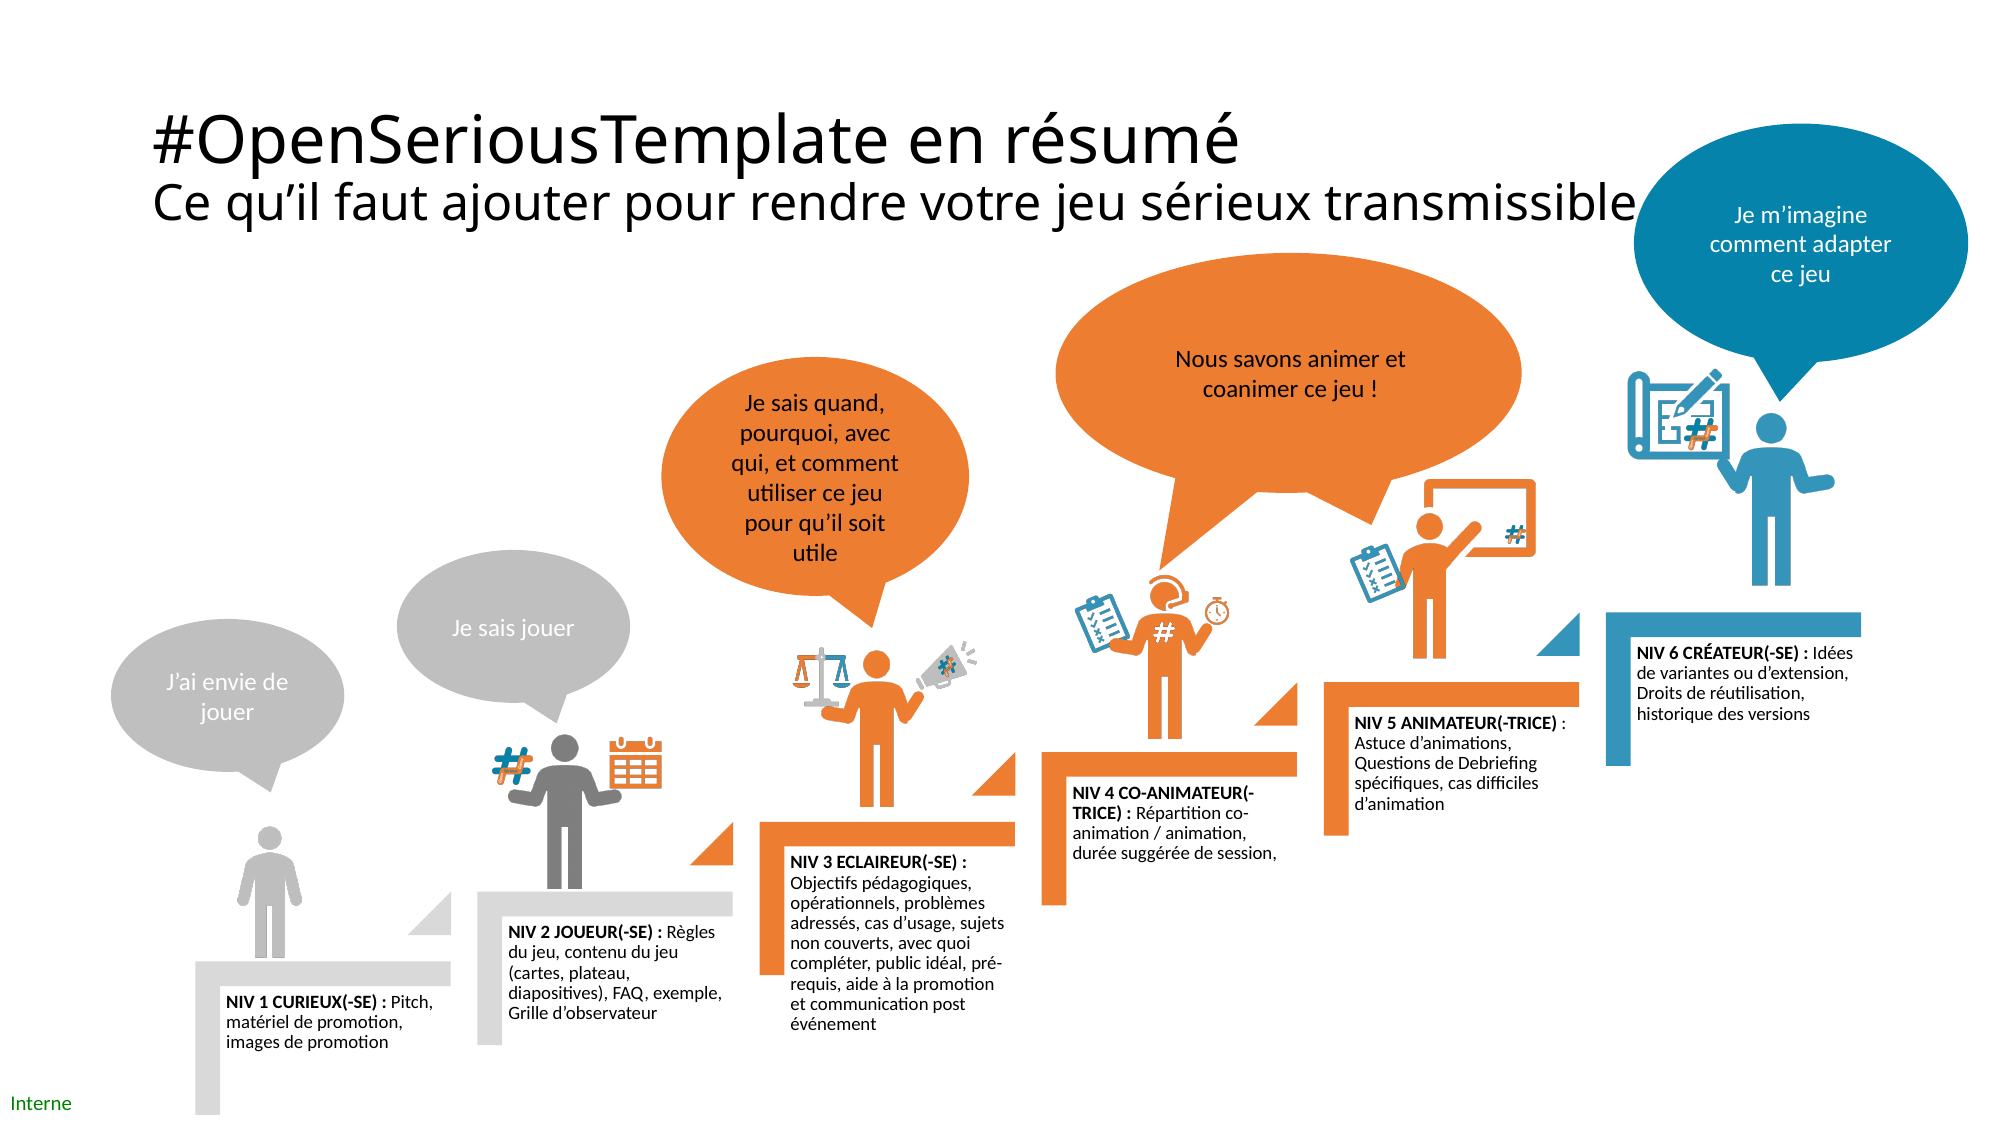

# #OpenSeriousTemplate en résumé Ce qu’il faut ajouter pour rendre votre jeu sérieux transmissible
Je m’imagine comment adapter ce jeu
Nous savons animer et coanimer ce jeu !
Je sais quand, pourquoi, avec qui, et comment utiliser ce jeu pour qu’il soit utile
Je sais jouer
NIV 6 CRÉATEUR(-SE) : Idées de variantes ou d’extension, Droits de réutilisation, historique des versions
NIV 5 ANIMATEUR(-TRICE) : Astuce d’animations, Questions de Debriefing spécifiques, cas difficiles d’animation
NIV 4 CO-ANIMATEUR(-TRICE) : Répartition co-animation / animation, durée suggérée de session,
NIV 3 ECLAIREUR(-SE) : Objectifs pédagogiques, opérationnels, problèmes adressés, cas d’usage, sujets non couverts, avec quoi compléter, public idéal, pré-requis, aide à la promotion et communication post événement
NIV 2 JOUEUR(-SE) : Règles du jeu, contenu du jeu (cartes, plateau, diapositives), FAQ, exemple, Grille d’observateur
NIV 1 CURIEUX(-SE) : Pitch, matériel de promotion, images de promotion
J’ai envie de jouer